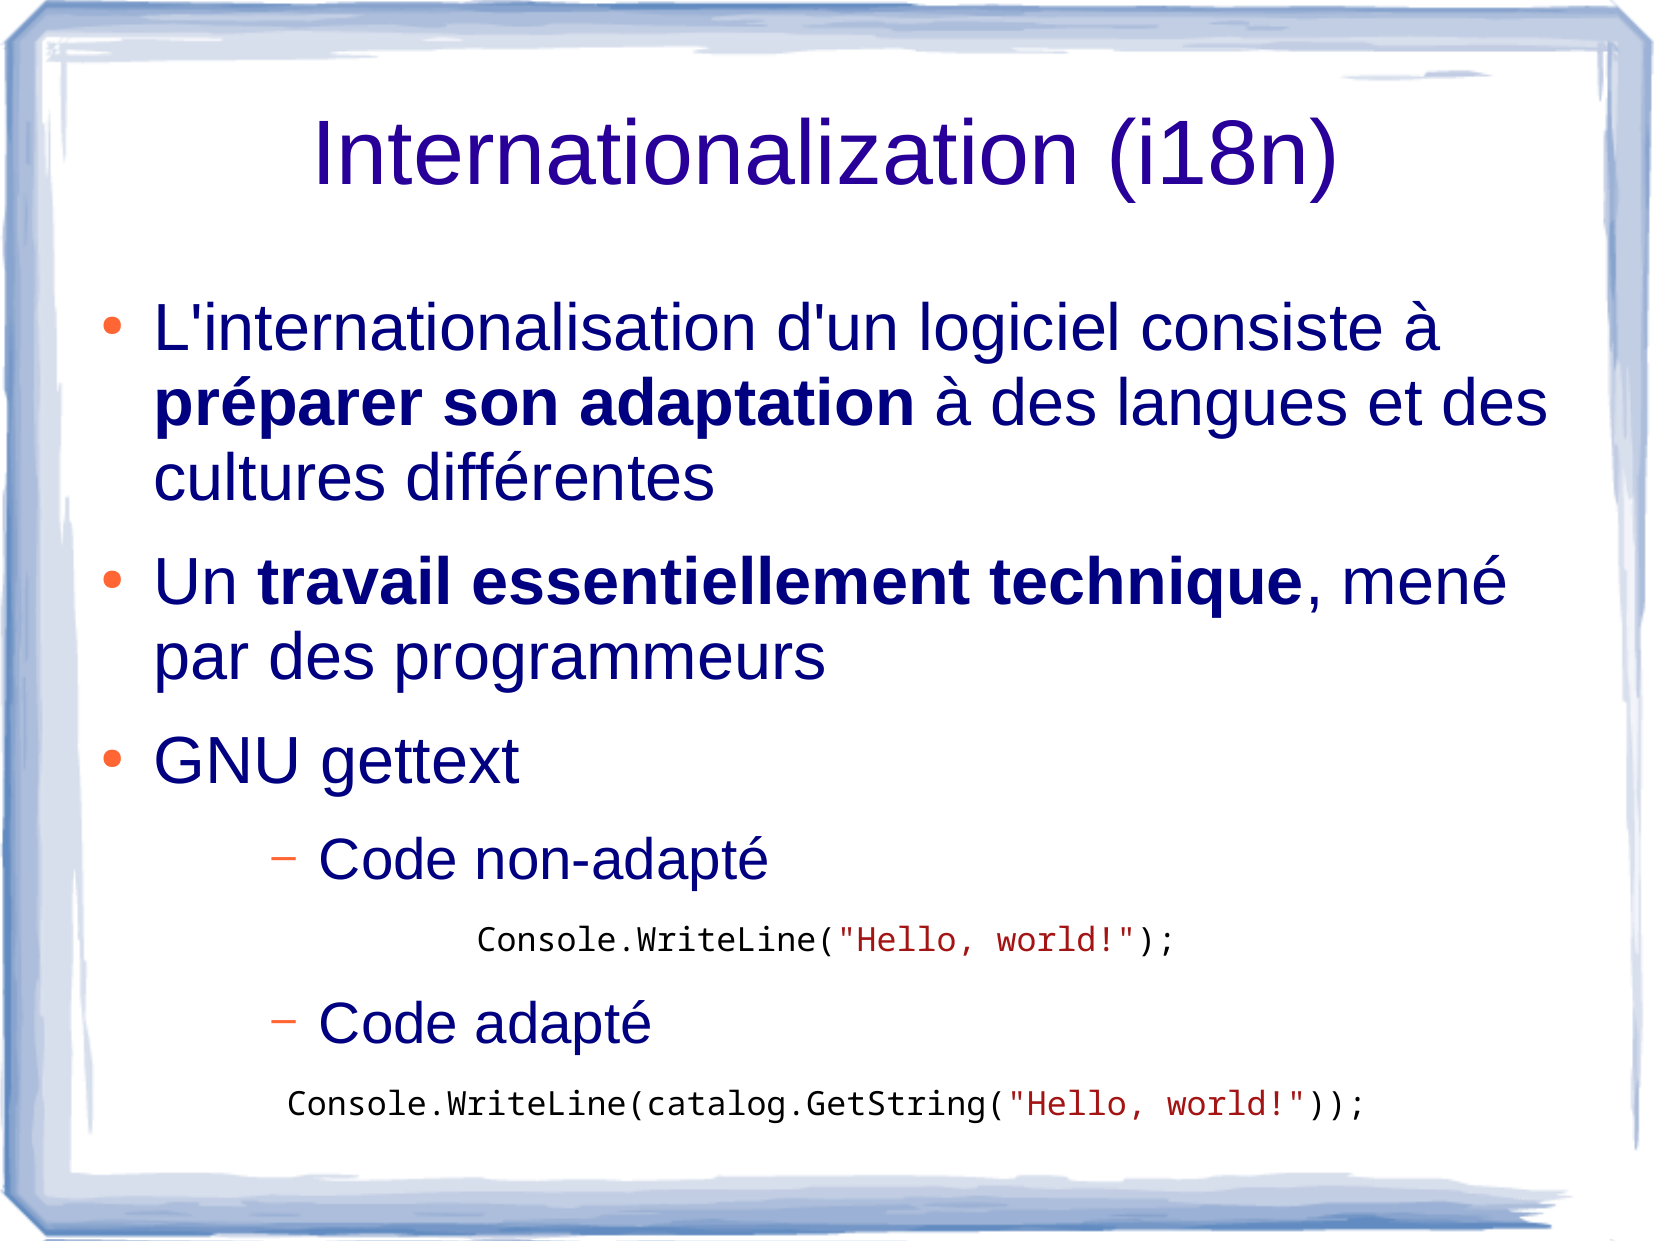

# Internationalization (i18n)
L'internationalisation d'un logiciel consiste à préparer son adaptation à des langues et des cultures différentes
Un travail essentiellement technique, mené par des programmeurs
GNU gettext
Code non-adapté
Console.WriteLine("Hello, world!");
Code adapté
Console.WriteLine(catalog.GetString("Hello, world!"));